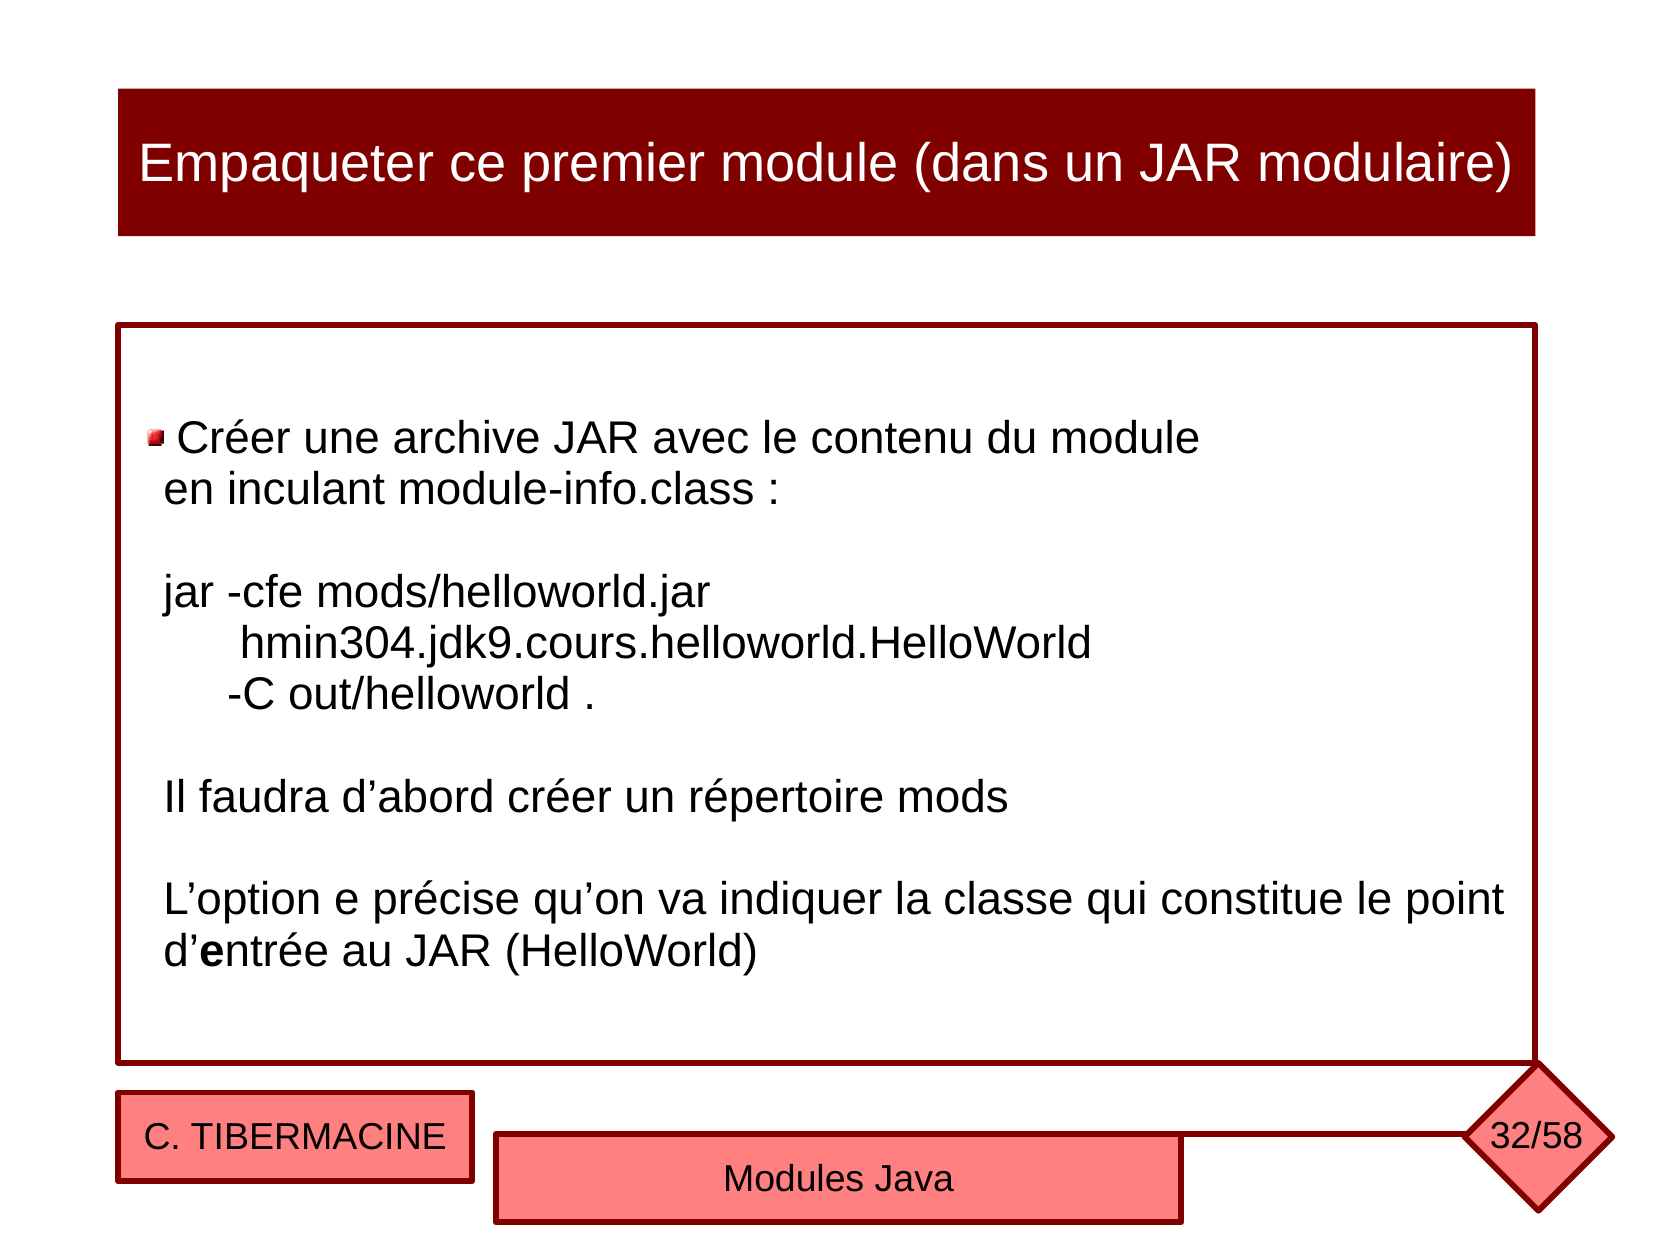

Empaqueter ce premier module (dans un JAR modulaire)
 Créer une archive JAR avec le contenu du module
en inculant module-info.class :
jar -cfe mods/helloworld.jar
 hmin304.jdk9.cours.helloworld.HelloWorld
 -C out/helloworld .
Il faudra d’abord créer un répertoire mods
L’option e précise qu’on va indiquer la classe qui constitue le point
d’entrée au JAR (HelloWorld)
C. TIBERMACINE
Modules Java